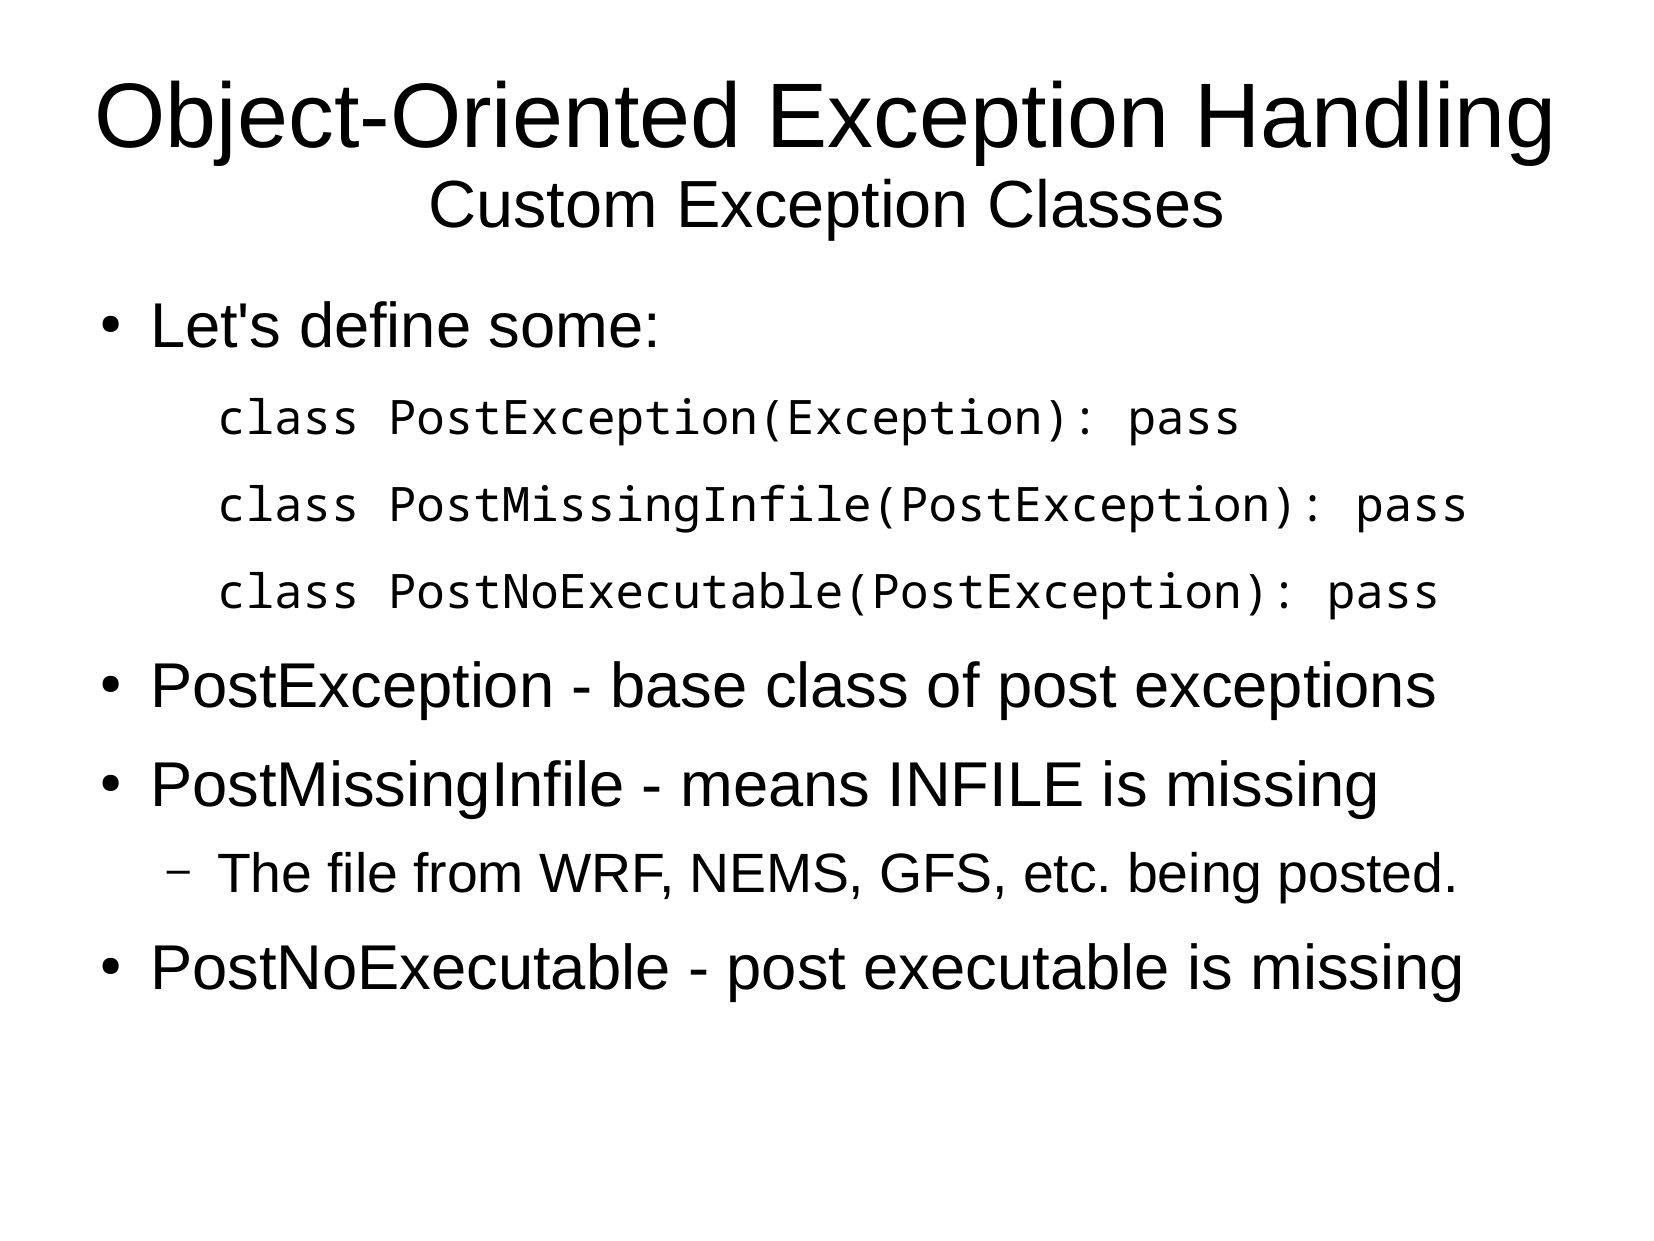

# Object-Oriented Exception Handling Custom Exception Classes
Let's define some:
class PostException(Exception): pass
class PostMissingInfile(PostException): pass
class PostNoExecutable(PostException): pass
PostException - base class of post exceptions
PostMissingInfile - means INFILE is missing
The file from WRF, NEMS, GFS, etc. being posted.
PostNoExecutable - post executable is missing